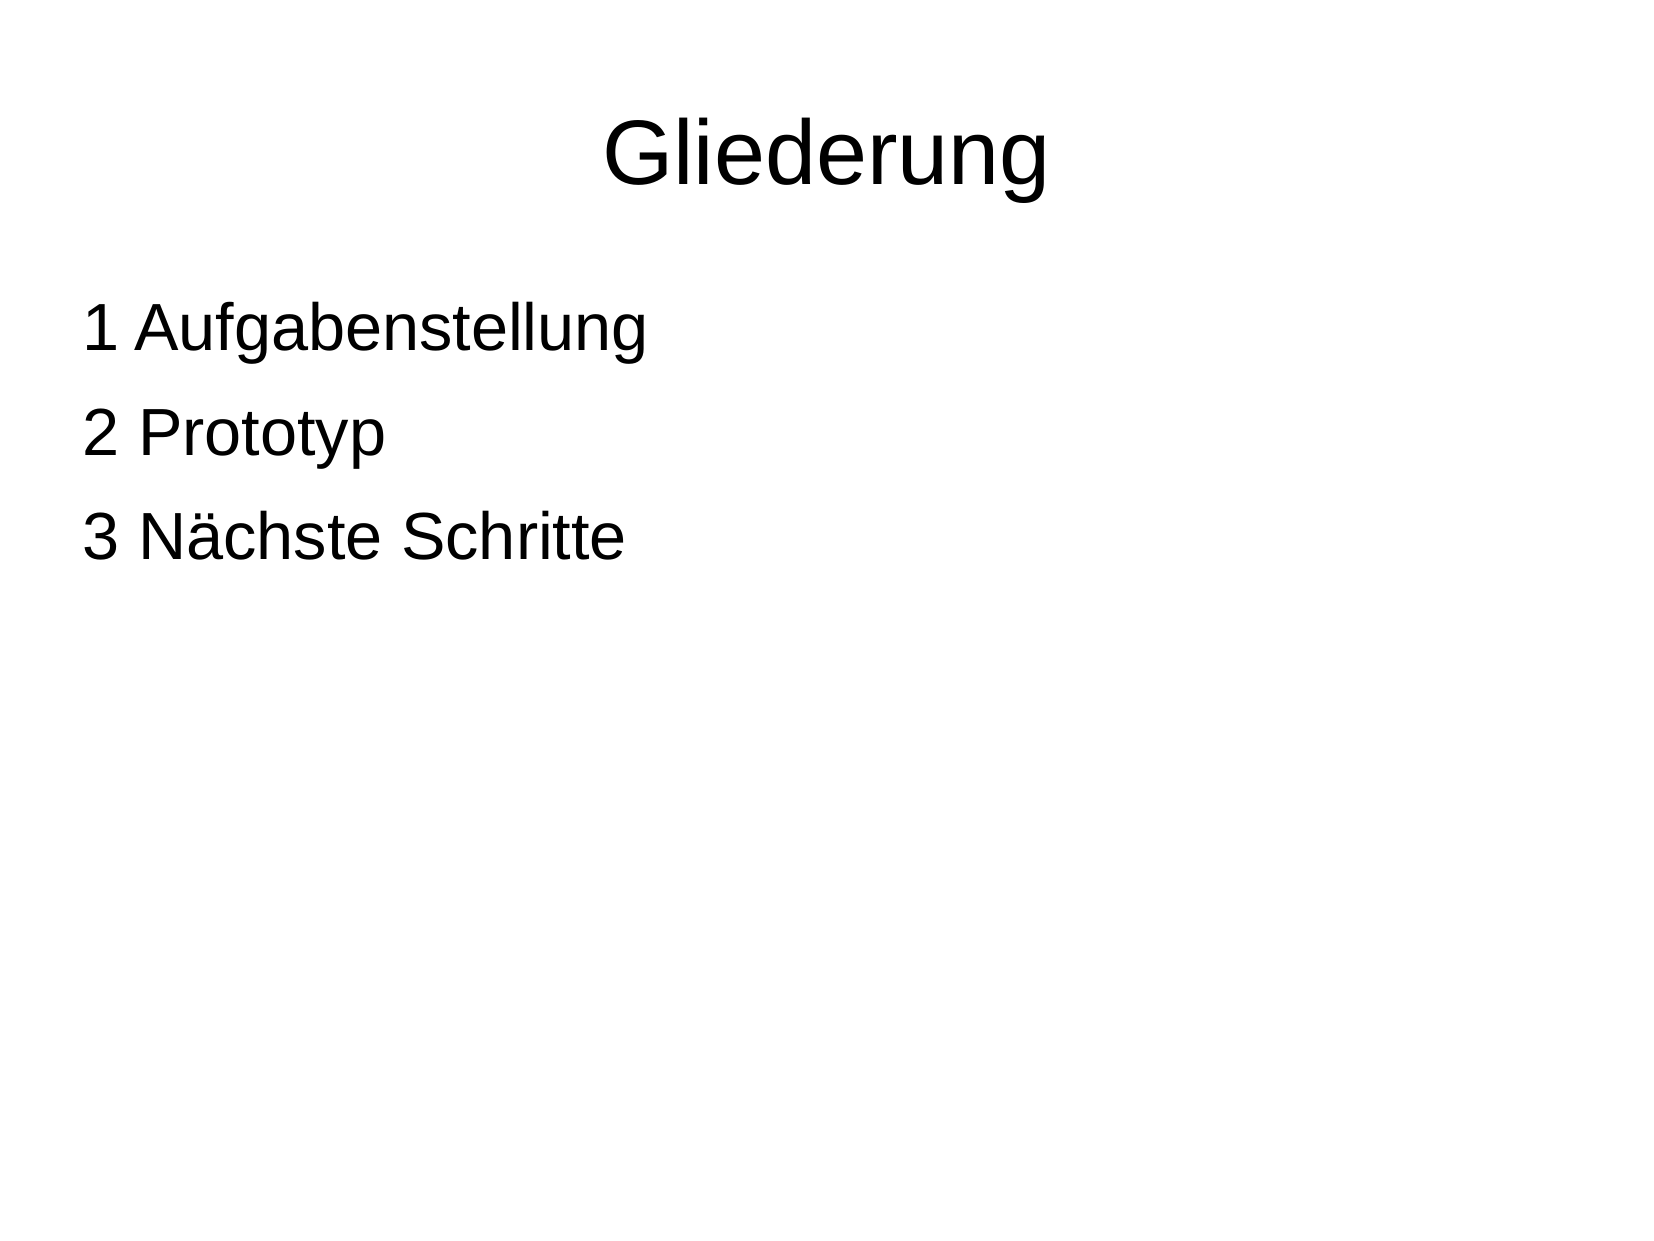

# Gliederung
1 Aufgabenstellung
2 Prototyp
3 Nächste Schritte